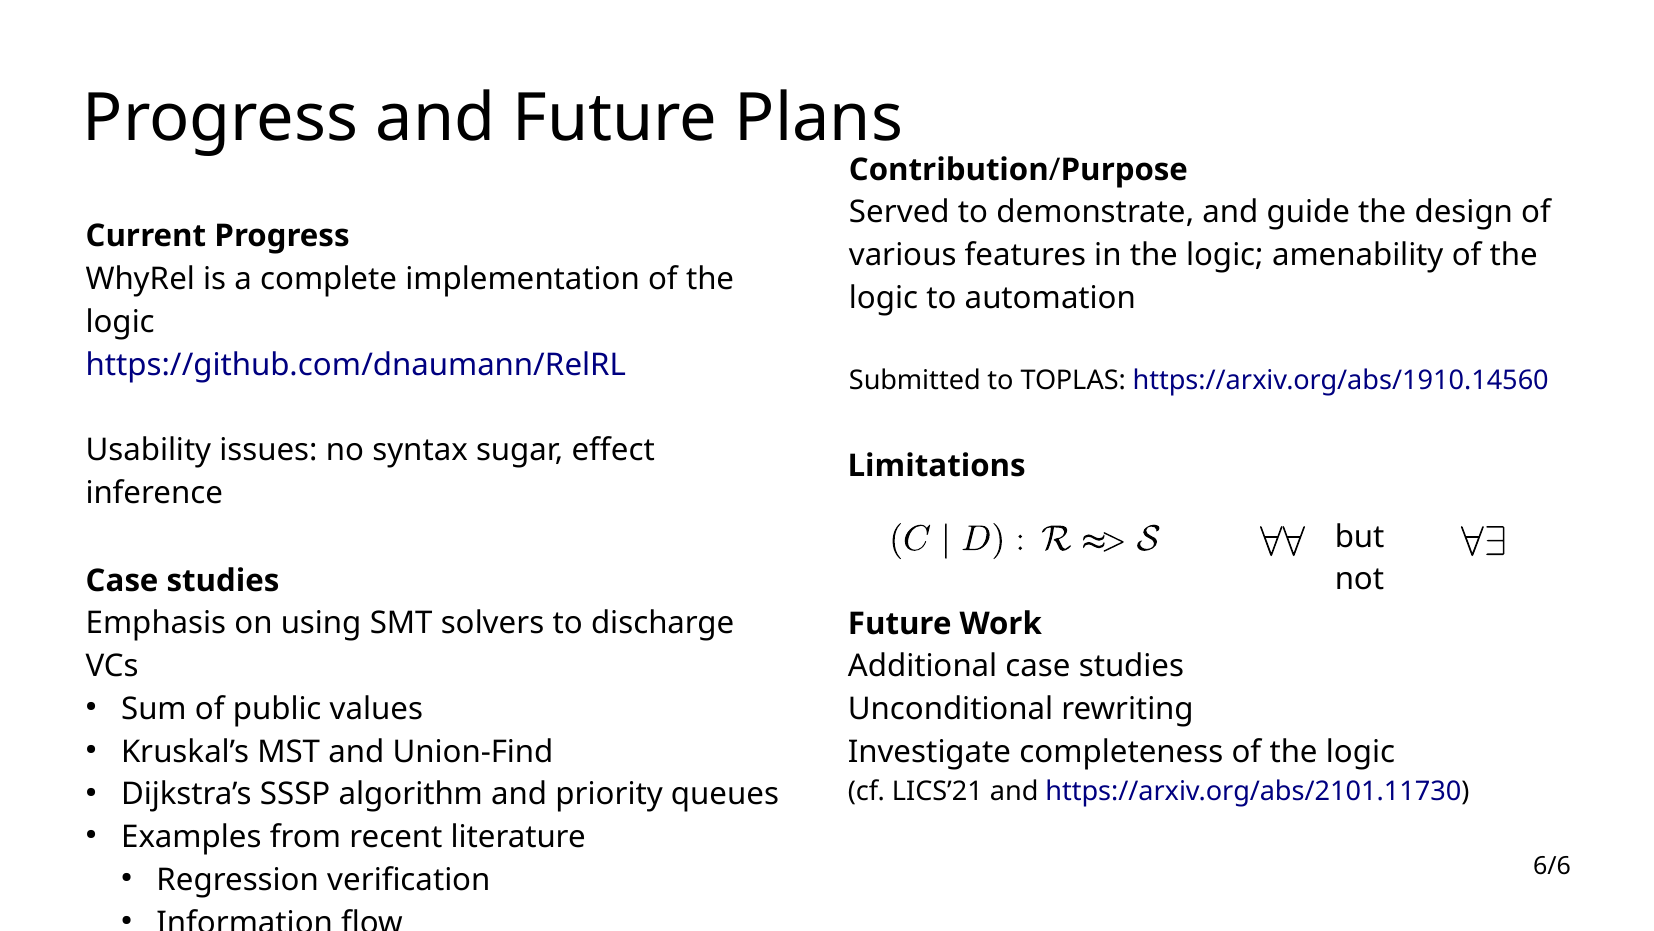

# Progress and Future Plans
Contribution/Purpose
Served to demonstrate, and guide the design of various features in the logic; amenability of the logic to automation
Submitted to TOPLAS: https://arxiv.org/abs/1910.14560
Current Progress
WhyRel is a complete implementation of the logic
https://github.com/dnaumann/RelRL
Usability issues: no syntax sugar, effect inference
Case studies
Emphasis on using SMT solvers to discharge VCs
Sum of public values
Kruskal’s MST and Union-Find
Dijkstra’s SSSP algorithm and priority queues
Examples from recent literature
Regression verification
Information flow
Limitations
but not
Future Work
Additional case studies
Unconditional rewriting
Investigate completeness of the logic
(cf. LICS’21 and https://arxiv.org/abs/2101.11730)
6